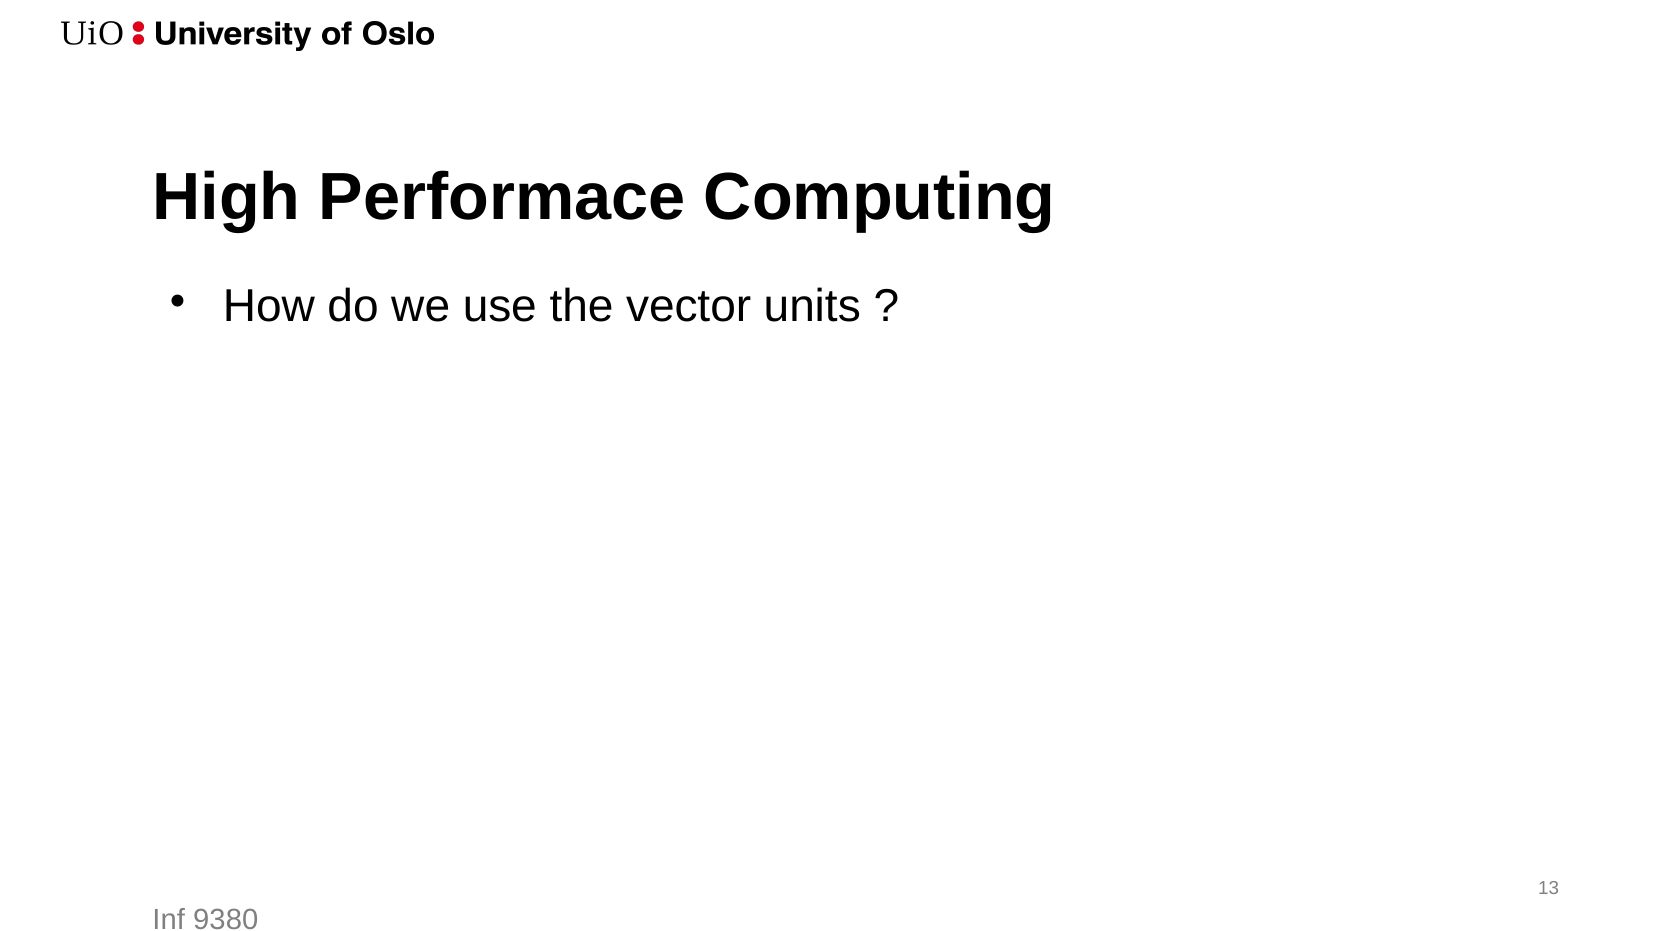

High Performace Computing
How do we use the vector units ?
Inf 9380